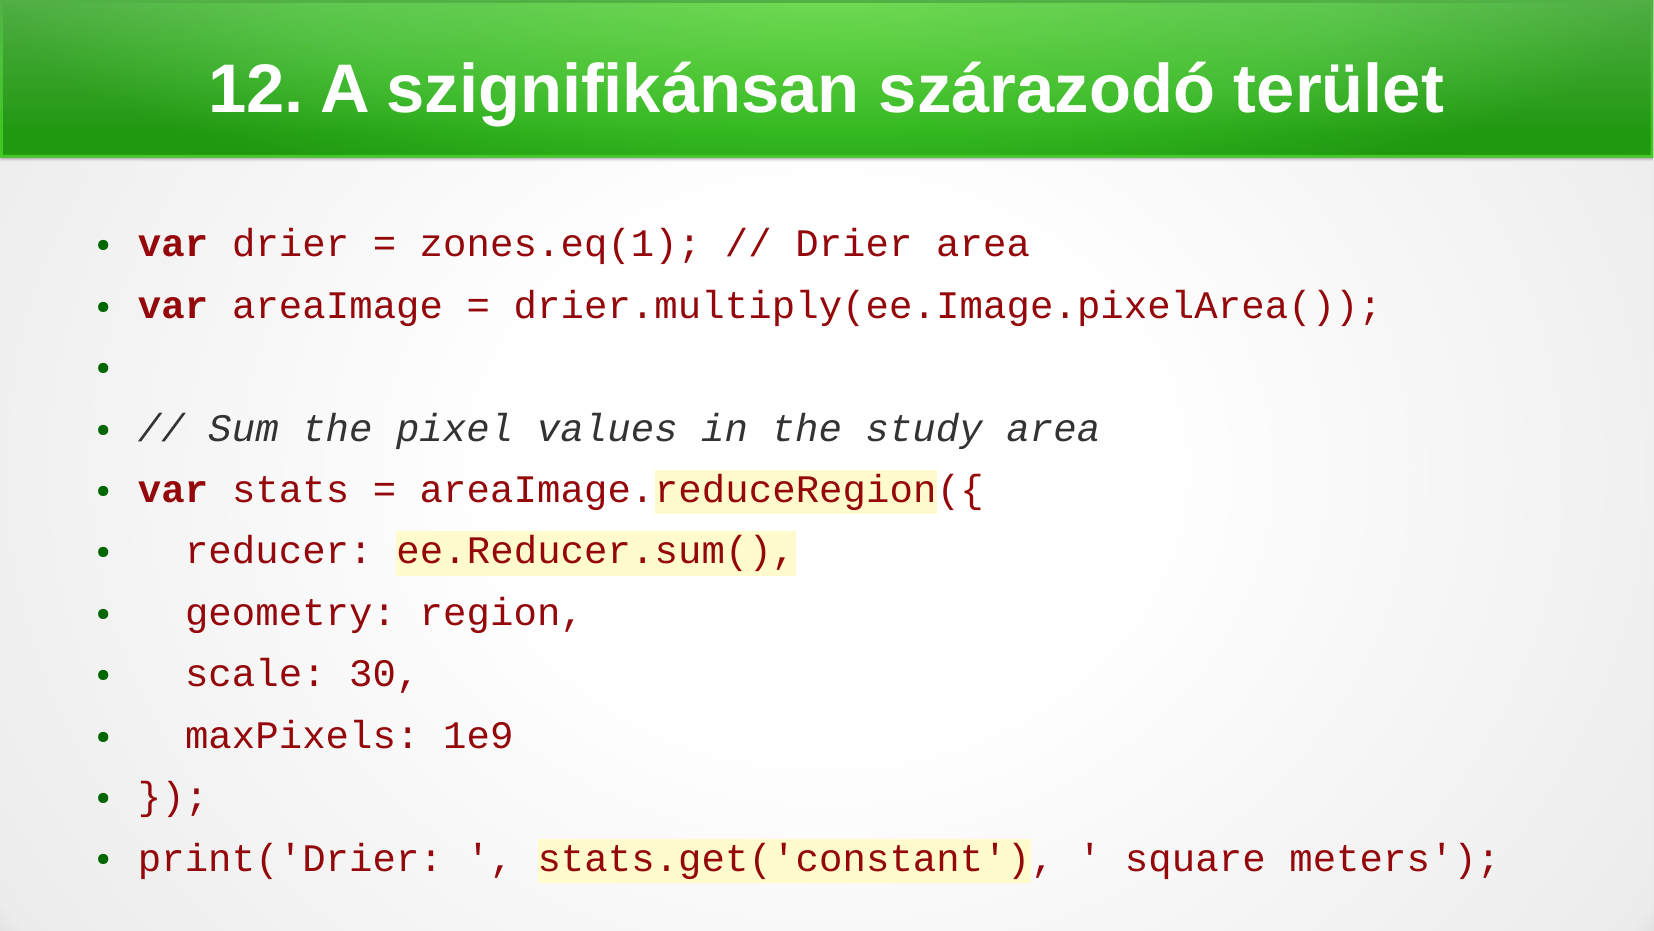

# 12. A szignifikánsan szárazodó terület
var drier = zones.eq(1); // Drier area
var areaImage = drier.multiply(ee.Image.pixelArea());
// Sum the pixel values in the study area
var stats = areaImage.reduceRegion({
 reducer: ee.Reducer.sum(),
 geometry: region,
 scale: 30,
 maxPixels: 1e9
});
print('Drier: ', stats.get('constant'), ' square meters');